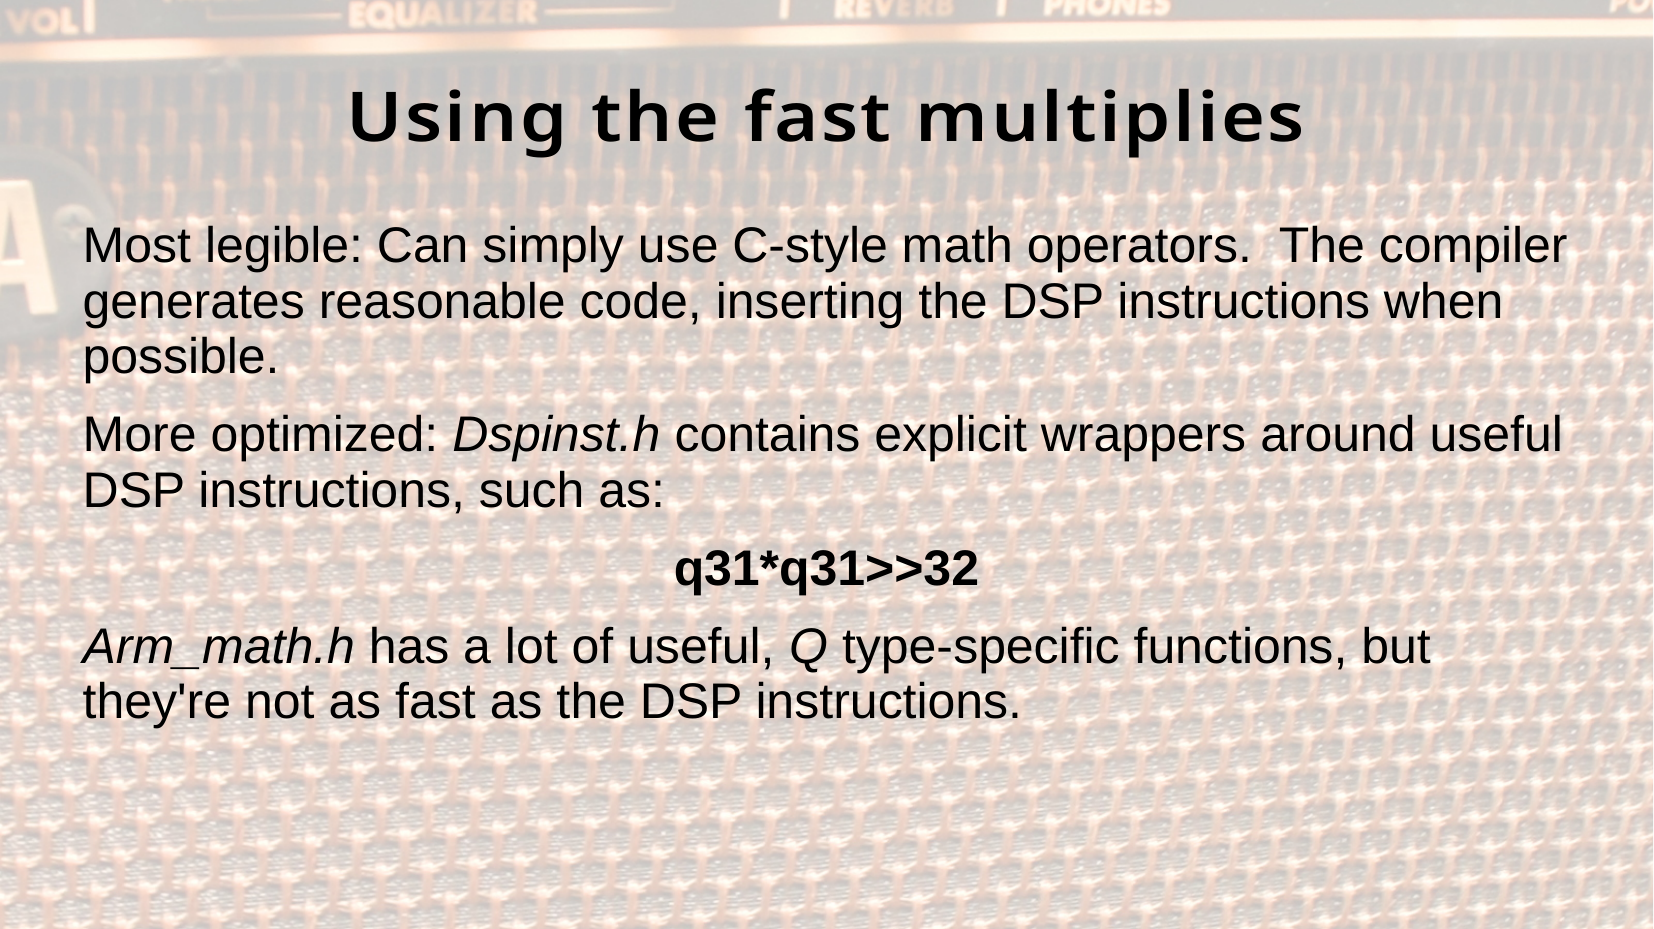

# Using the fast multiplies
Most legible: Can simply use C-style math operators. The compiler generates reasonable code, inserting the DSP instructions when possible.
More optimized: Dspinst.h contains explicit wrappers around useful DSP instructions, such as:
q31*q31>>32
Arm_math.h has a lot of useful, Q type-specific functions, but they're not as fast as the DSP instructions.